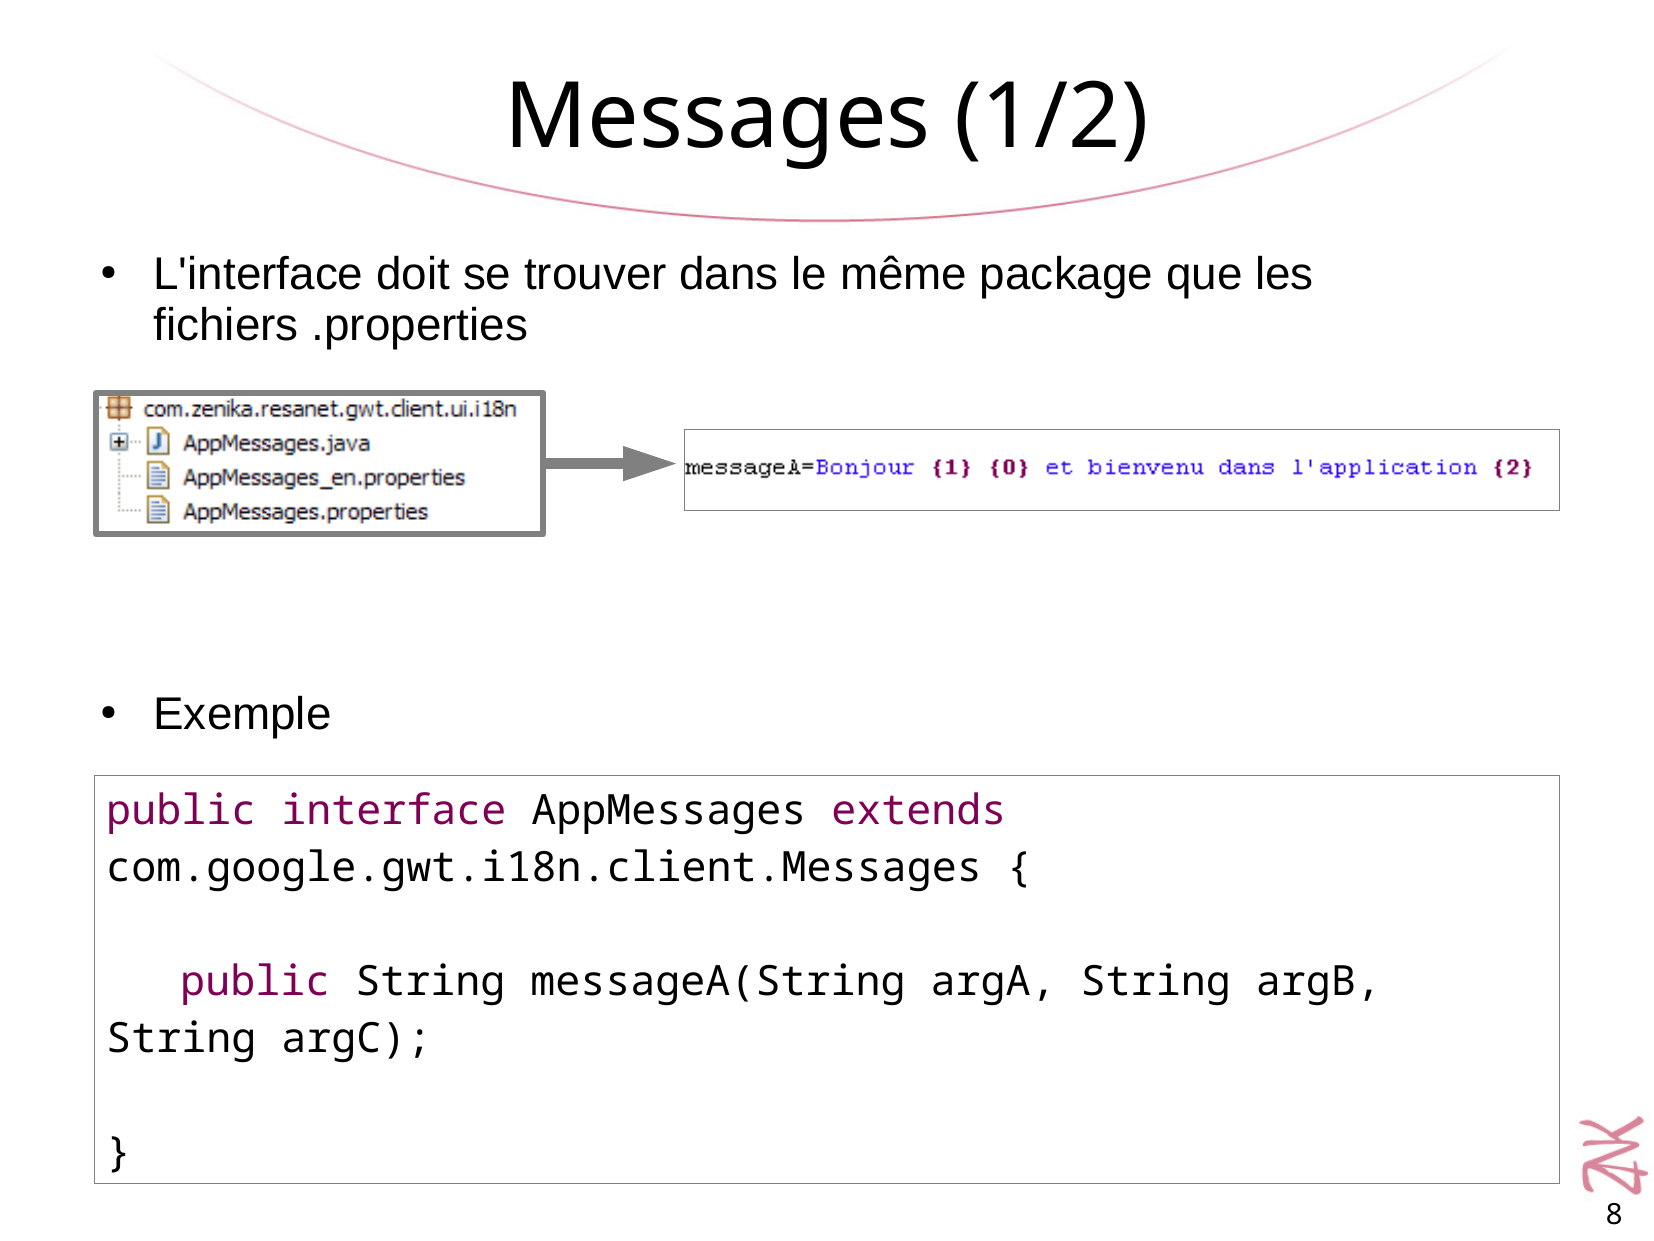

# Messages (1/2)
L'interface doit se trouver dans le même package que les fichiers .properties
Exemple
public interface AppMessages extends com.google.gwt.i18n.client.Messages {
	public String messageA(String argA, String argB, String argC);
}
8